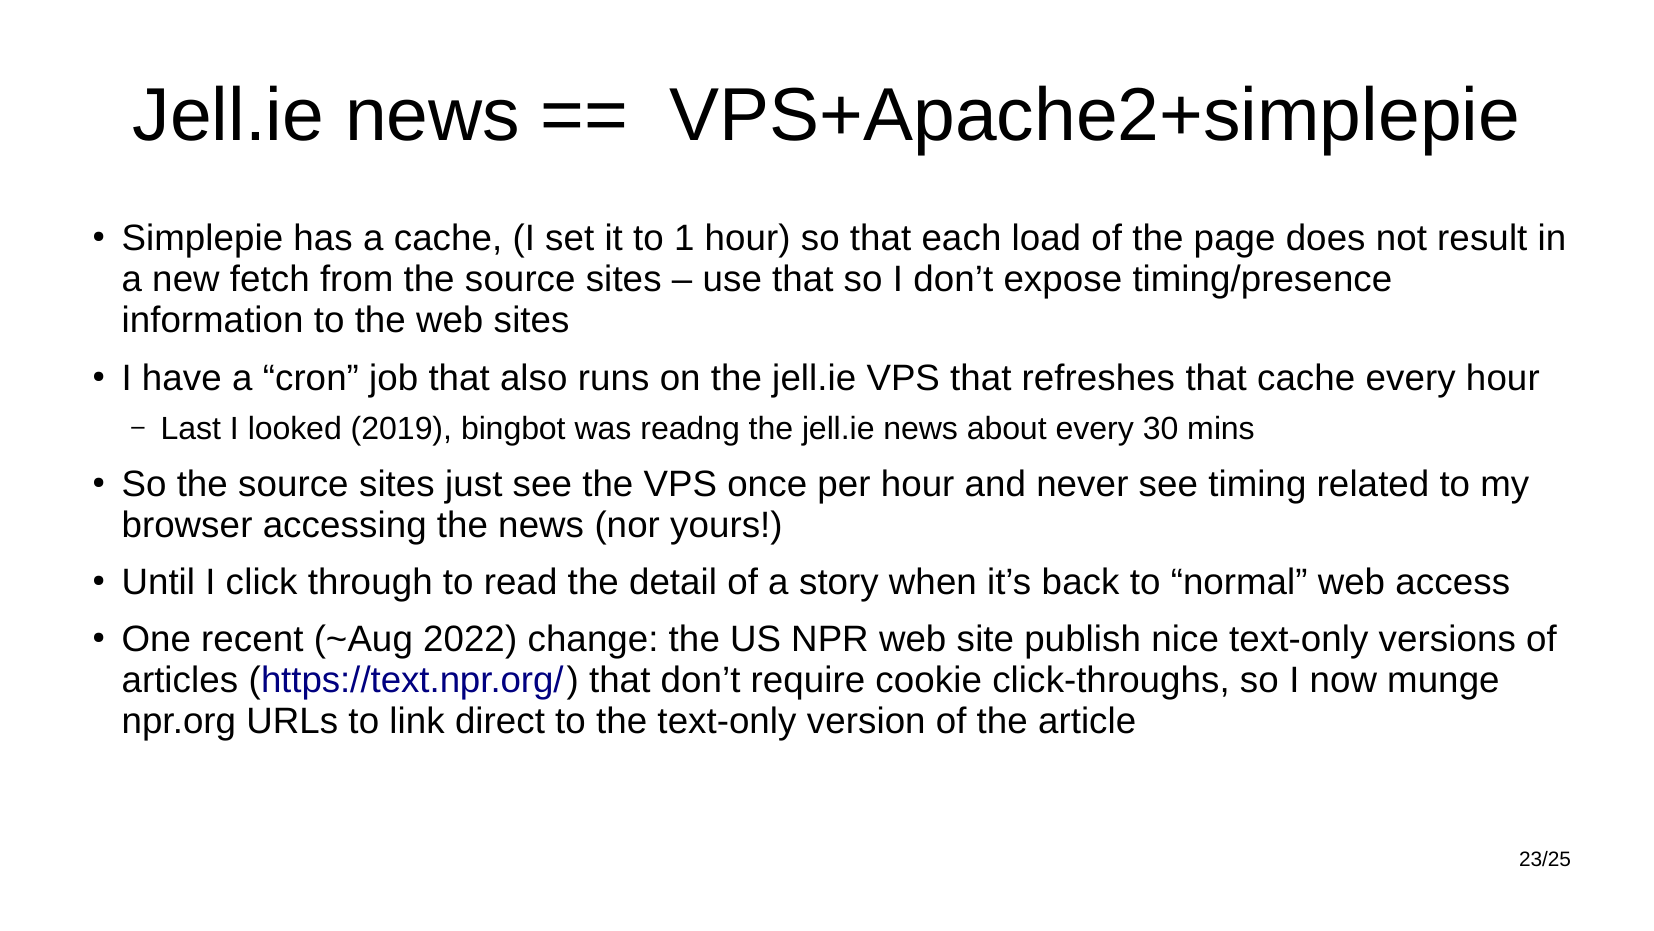

# Jell.ie news == VPS+Apache2+simplepie
Simplepie has a cache, (I set it to 1 hour) so that each load of the page does not result in a new fetch from the source sites – use that so I don’t expose timing/presence information to the web sites
I have a “cron” job that also runs on the jell.ie VPS that refreshes that cache every hour
Last I looked (2019), bingbot was readng the jell.ie news about every 30 mins
So the source sites just see the VPS once per hour and never see timing related to my browser accessing the news (nor yours!)
Until I click through to read the detail of a story when it’s back to “normal” web access
One recent (~Aug 2022) change: the US NPR web site publish nice text-only versions of articles (https://text.npr.org/) that don’t require cookie click-throughs, so I now munge npr.org URLs to link direct to the text-only version of the article
23